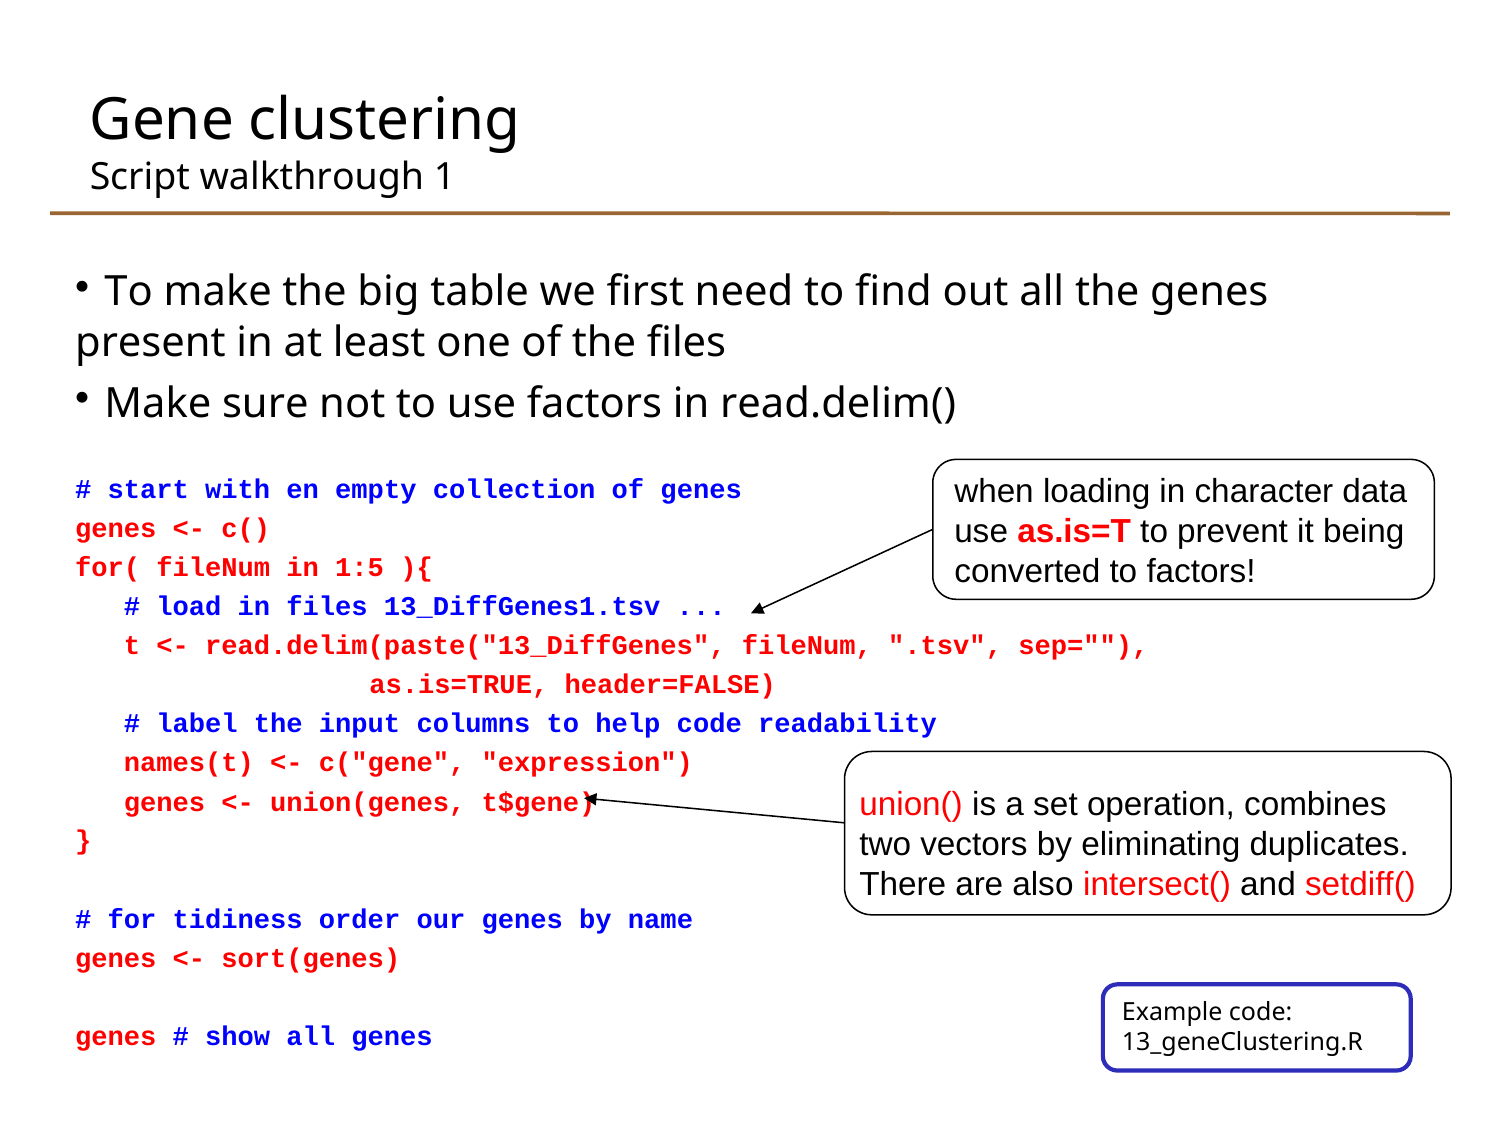

Gene clustering
Script walkthrough 1
 To make the big table we first need to find out all the genes present in at least one of the files
 Make sure not to use factors in read.delim()
# start with en empty collection of genes
genes <- c()
for( fileNum in 1:5 ){
 # load in files 13_DiffGenes1.tsv ...
 t <- read.delim(paste("13_DiffGenes", fileNum, ".tsv", sep=""),
				as.is=TRUE, header=FALSE)
 # label the input columns to help code readability
 names(t) <- c("gene", "expression")
 genes <- union(genes, t$gene)
}
# for tidiness order our genes by name
genes <- sort(genes)
genes # show all genes
when loading in character data
use as.is=T to prevent it being
converted to factors!
union() is a set operation, combines
two vectors by eliminating duplicates.
There are also intersect() and setdiff()
Example code:
13_geneClustering.R